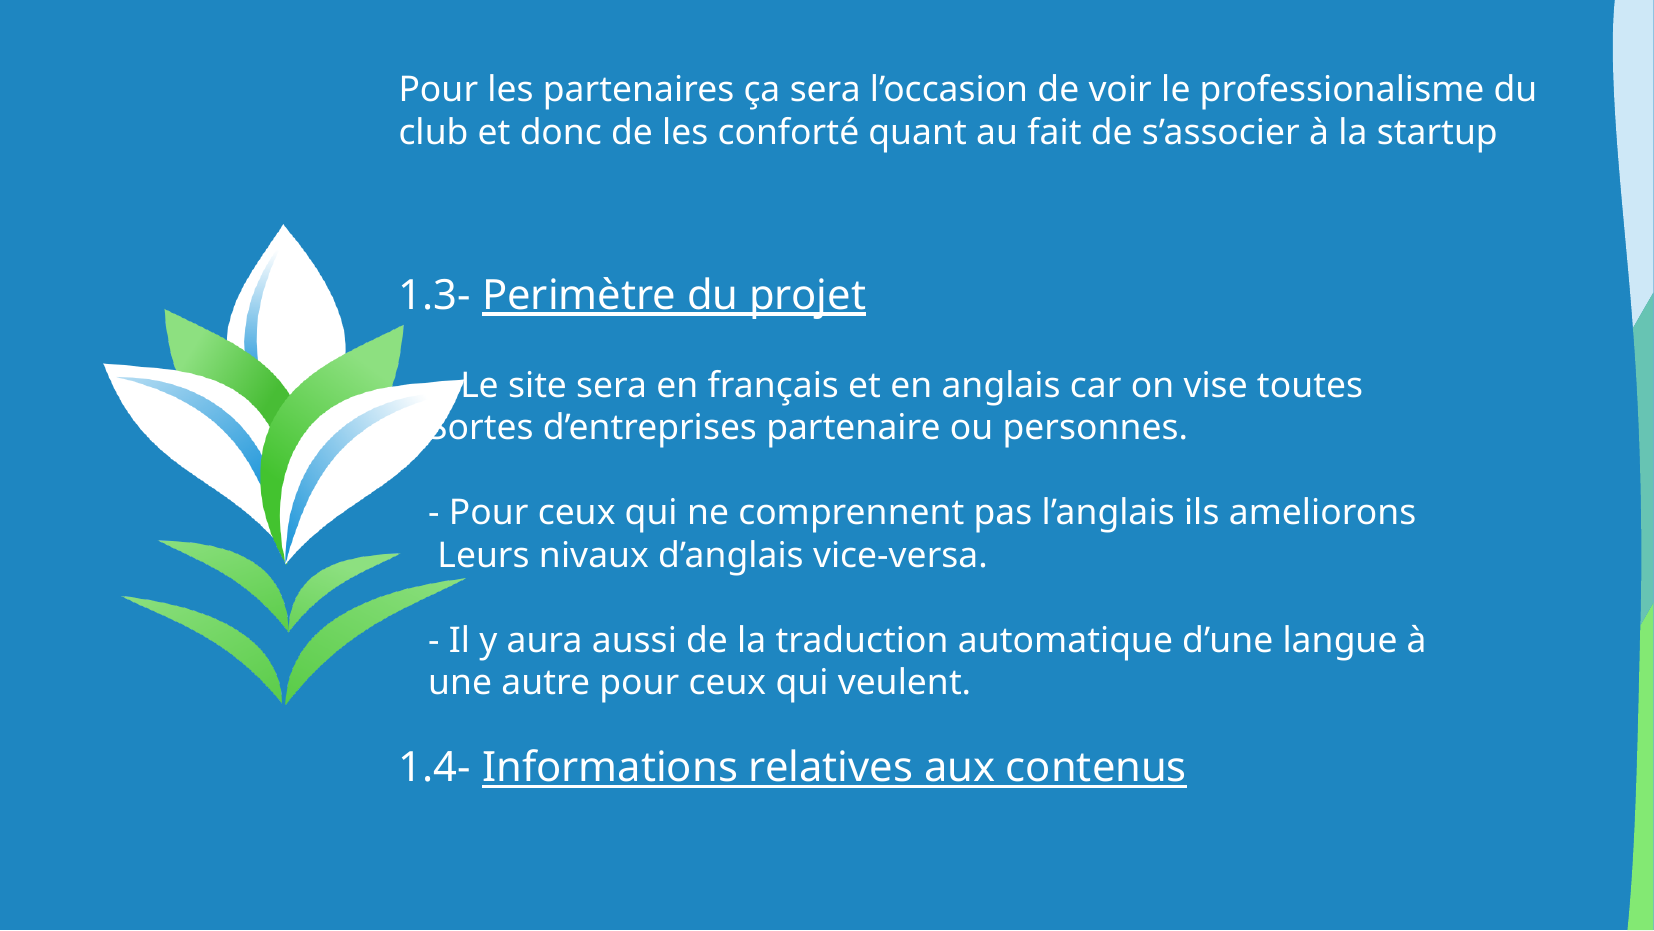

Pour les partenaires ça sera l’occasion de voir le professionalisme du club et donc de les conforté quant au fait de s’associer à la startup
1.3- Perimètre du projet
-- Le site sera en français et en anglais car on vise toutes
Sortes d’entreprises partenaire ou personnes.
- Pour ceux qui ne comprennent pas l’anglais ils ameliorons
 Leurs nivaux d’anglais vice-versa.
- Il y aura aussi de la traduction automatique d’une langue à une autre pour ceux qui veulent.
1.4- Informations relatives aux contenus